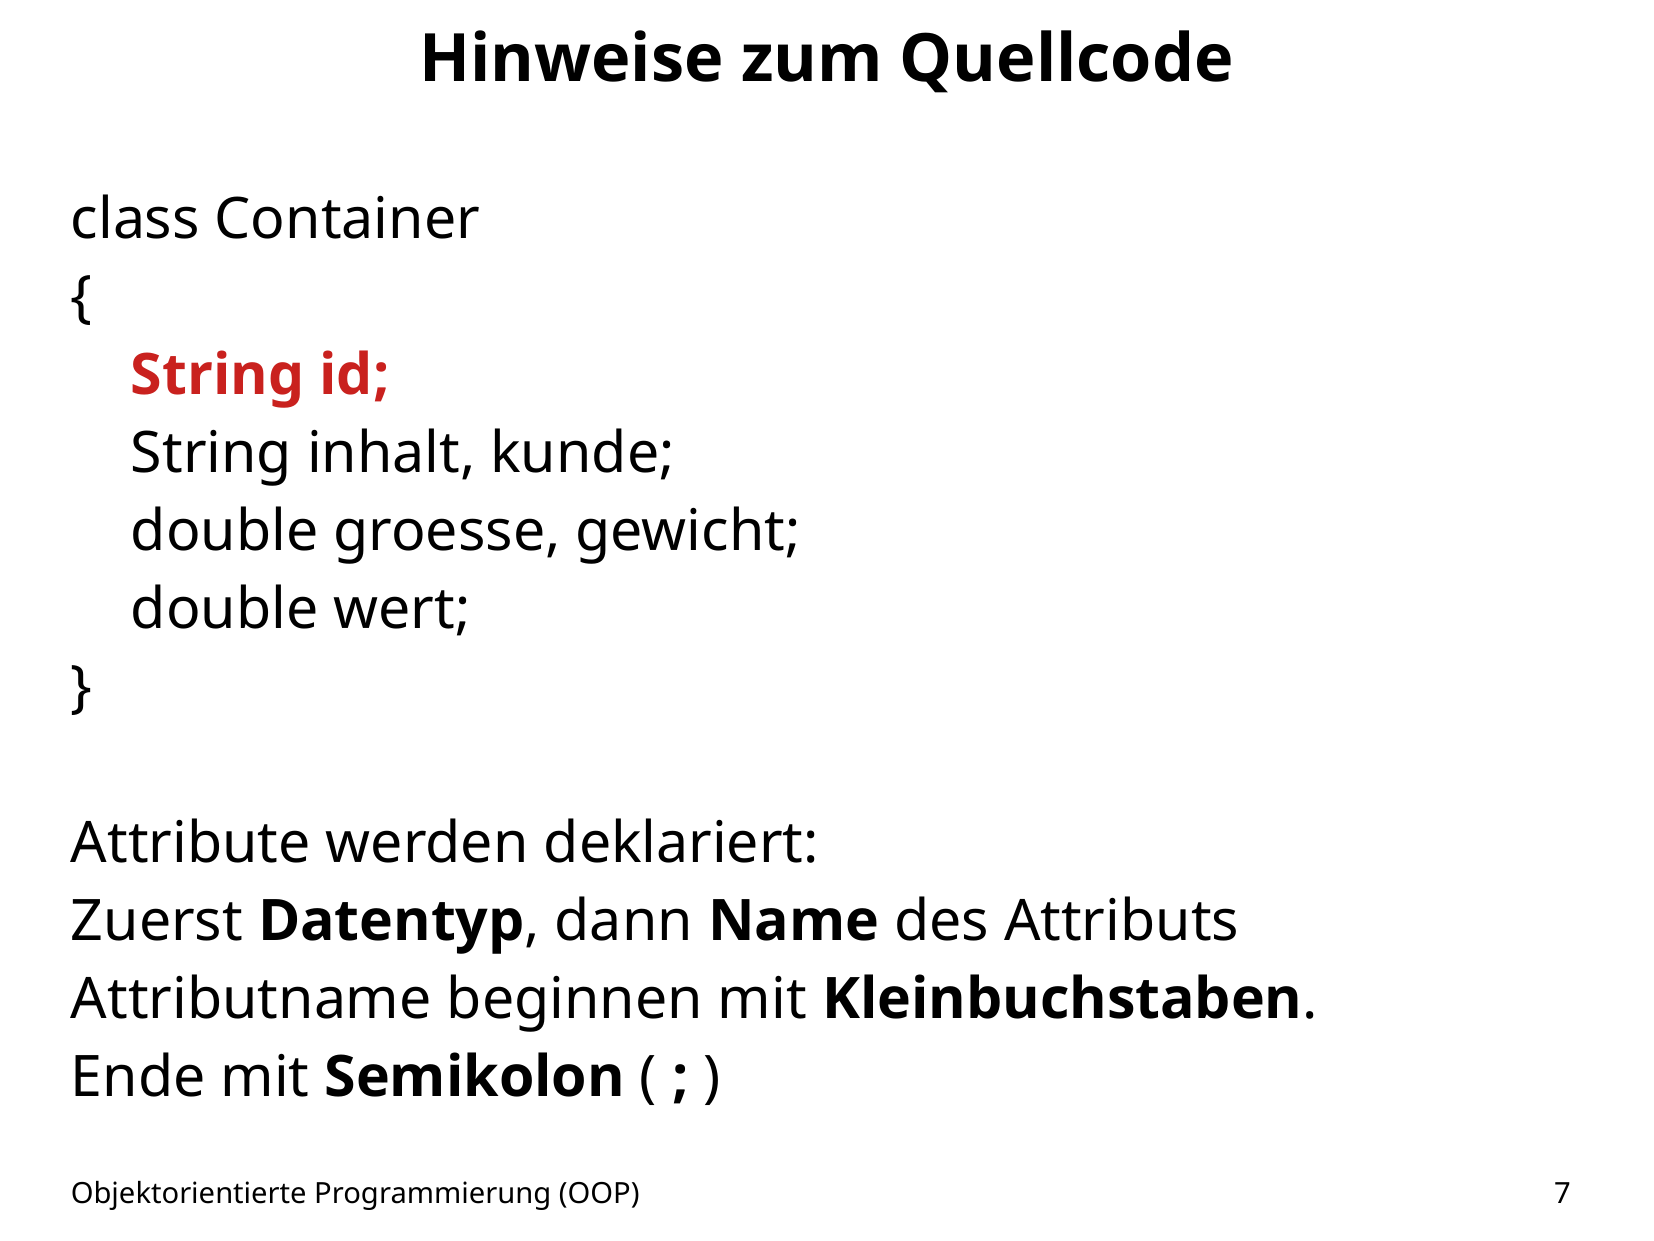

# Hinweise zum Quellcode
class Container
{
 String id;
 String inhalt, kunde;
 double groesse, gewicht;
 double wert;
}
Attribute werden deklariert:
Zuerst Datentyp, dann Name des Attributs
Attributname beginnen mit Kleinbuchstaben.
Ende mit Semikolon ( ; )
Objektorientierte Programmierung (OOP)
7